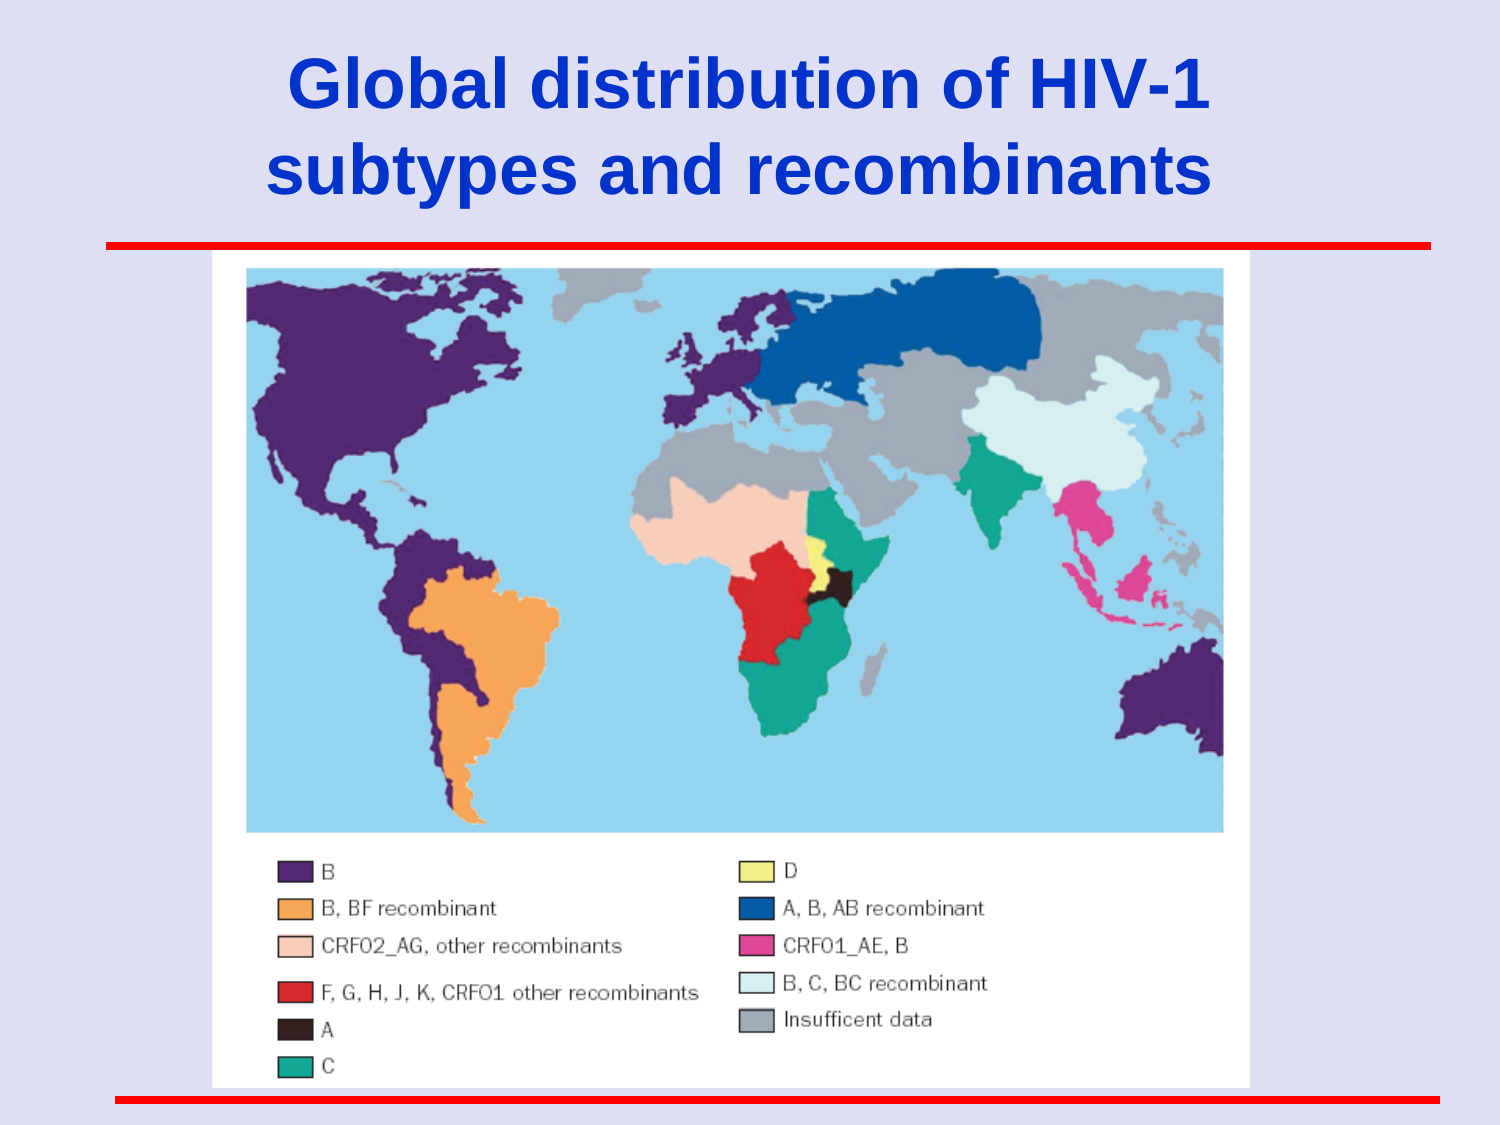

Global distribution of HIV-1 subtypes and recombinants